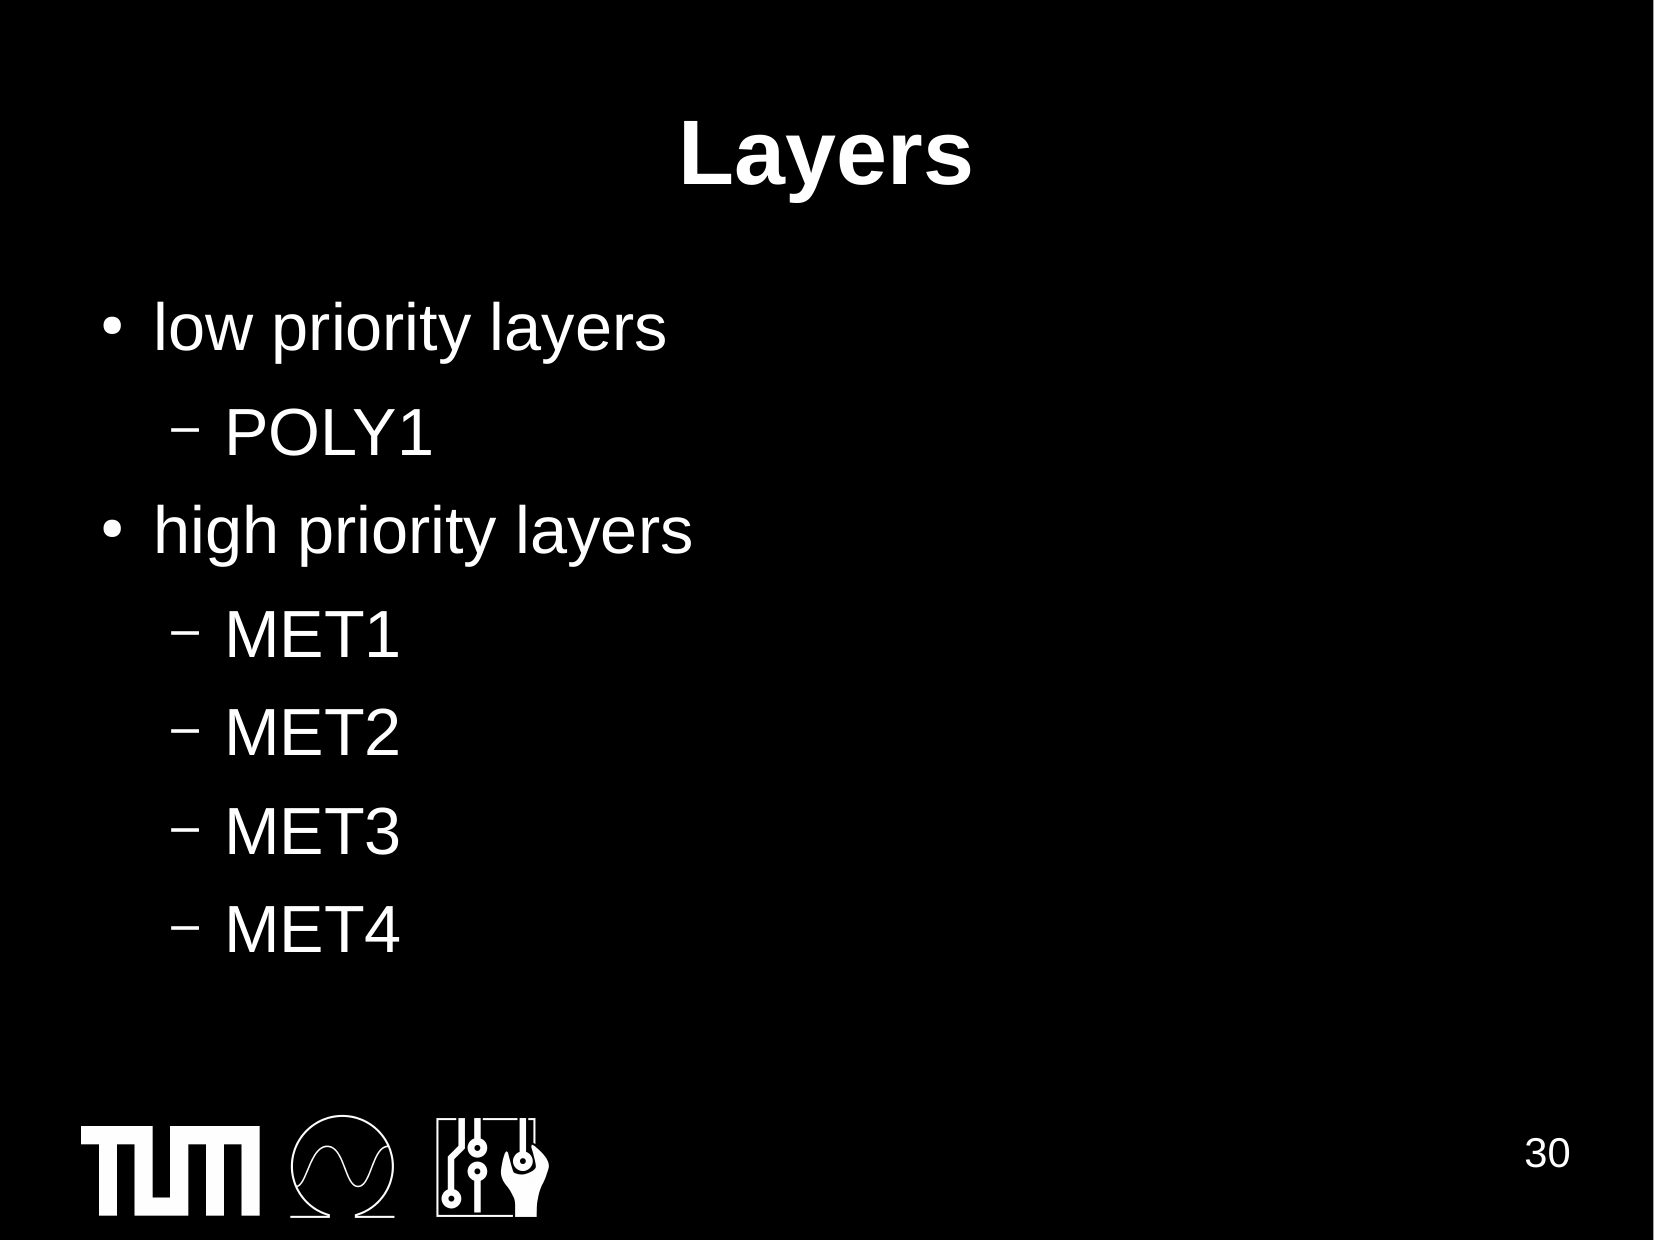

# Layers
low priority layers
POLY1
high priority layers
MET1
MET2
MET3
MET4
30